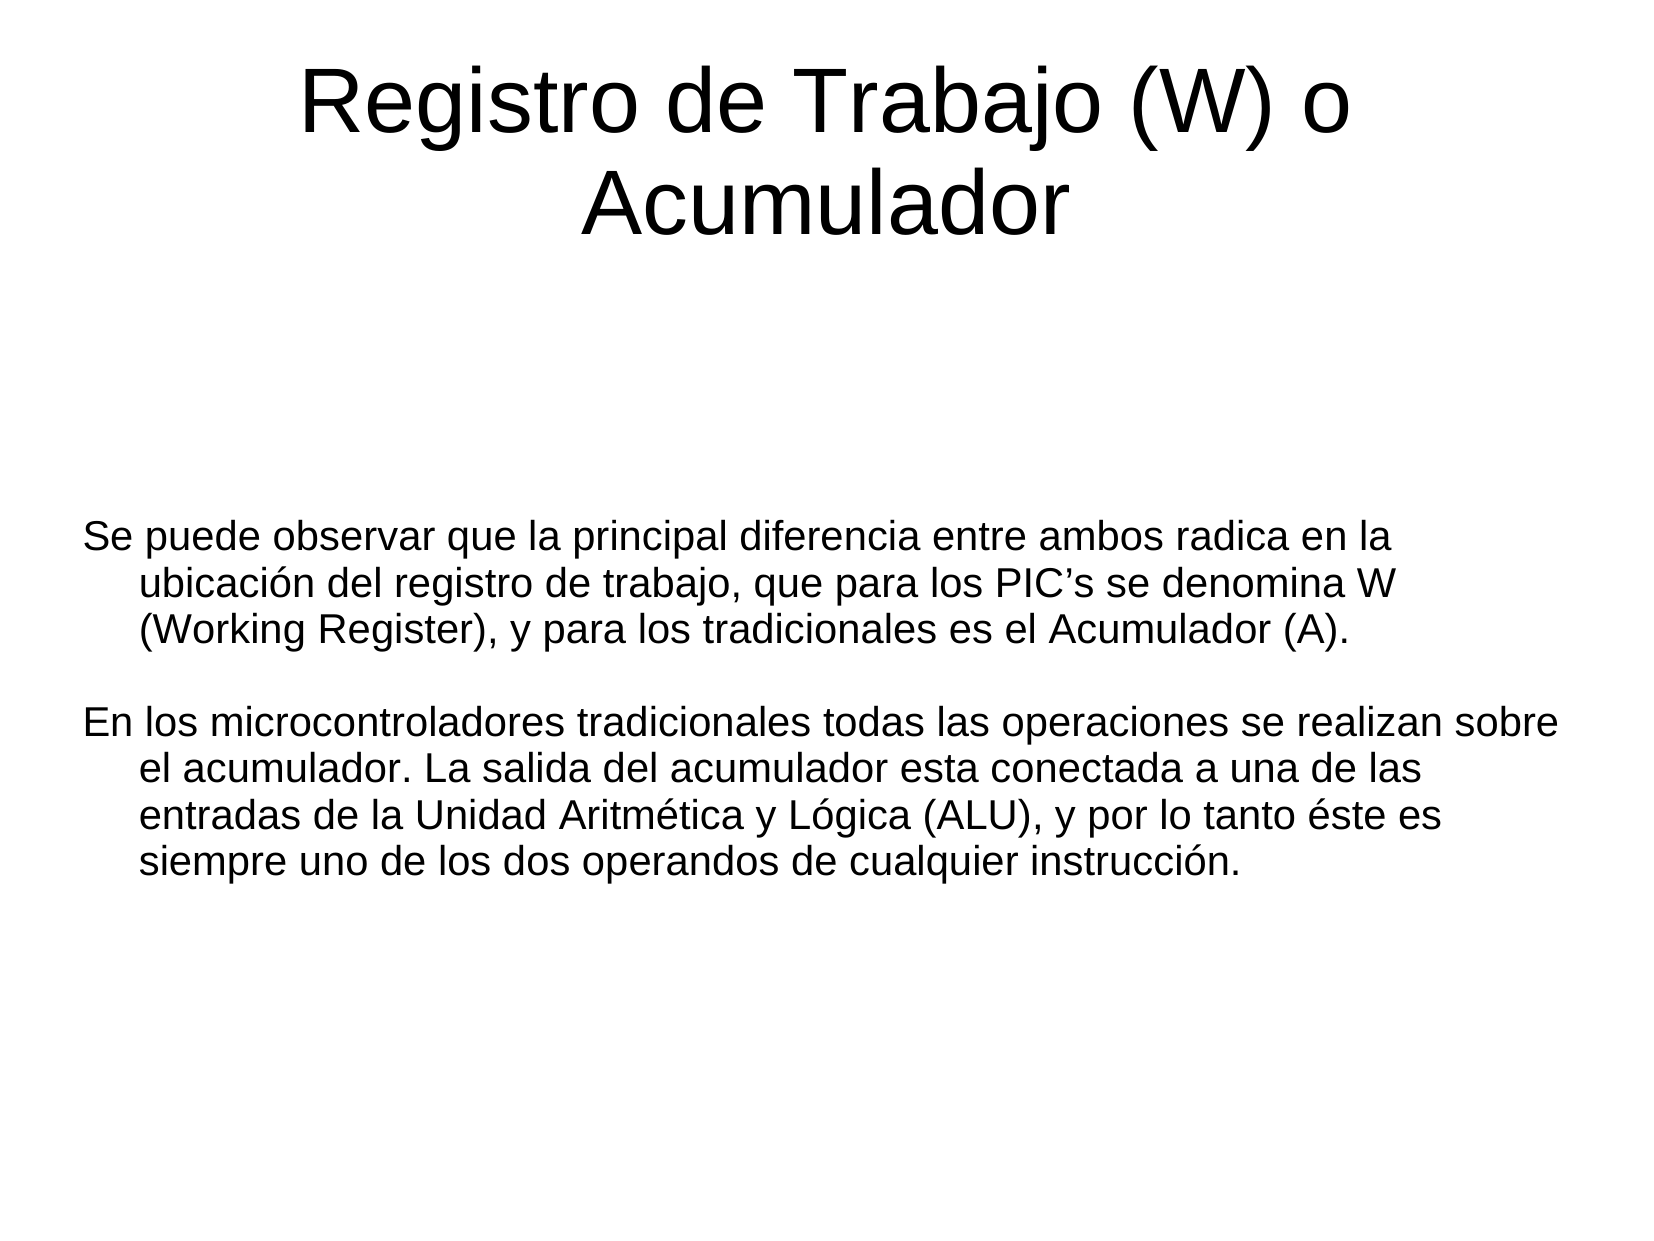

# Registro de Trabajo (W) o Acumulador
Se puede observar que la principal diferencia entre ambos radica en la ubicación del registro de trabajo, que para los PIC’s se denomina W (Working Register), y para los tradicionales es el Acumulador (A).
En los microcontroladores tradicionales todas las operaciones se realizan sobre el acumulador. La salida del acumulador esta conectada a una de las entradas de la Unidad Aritmética y Lógica (ALU), y por lo tanto éste es siempre uno de los dos operandos de cualquier instrucción.